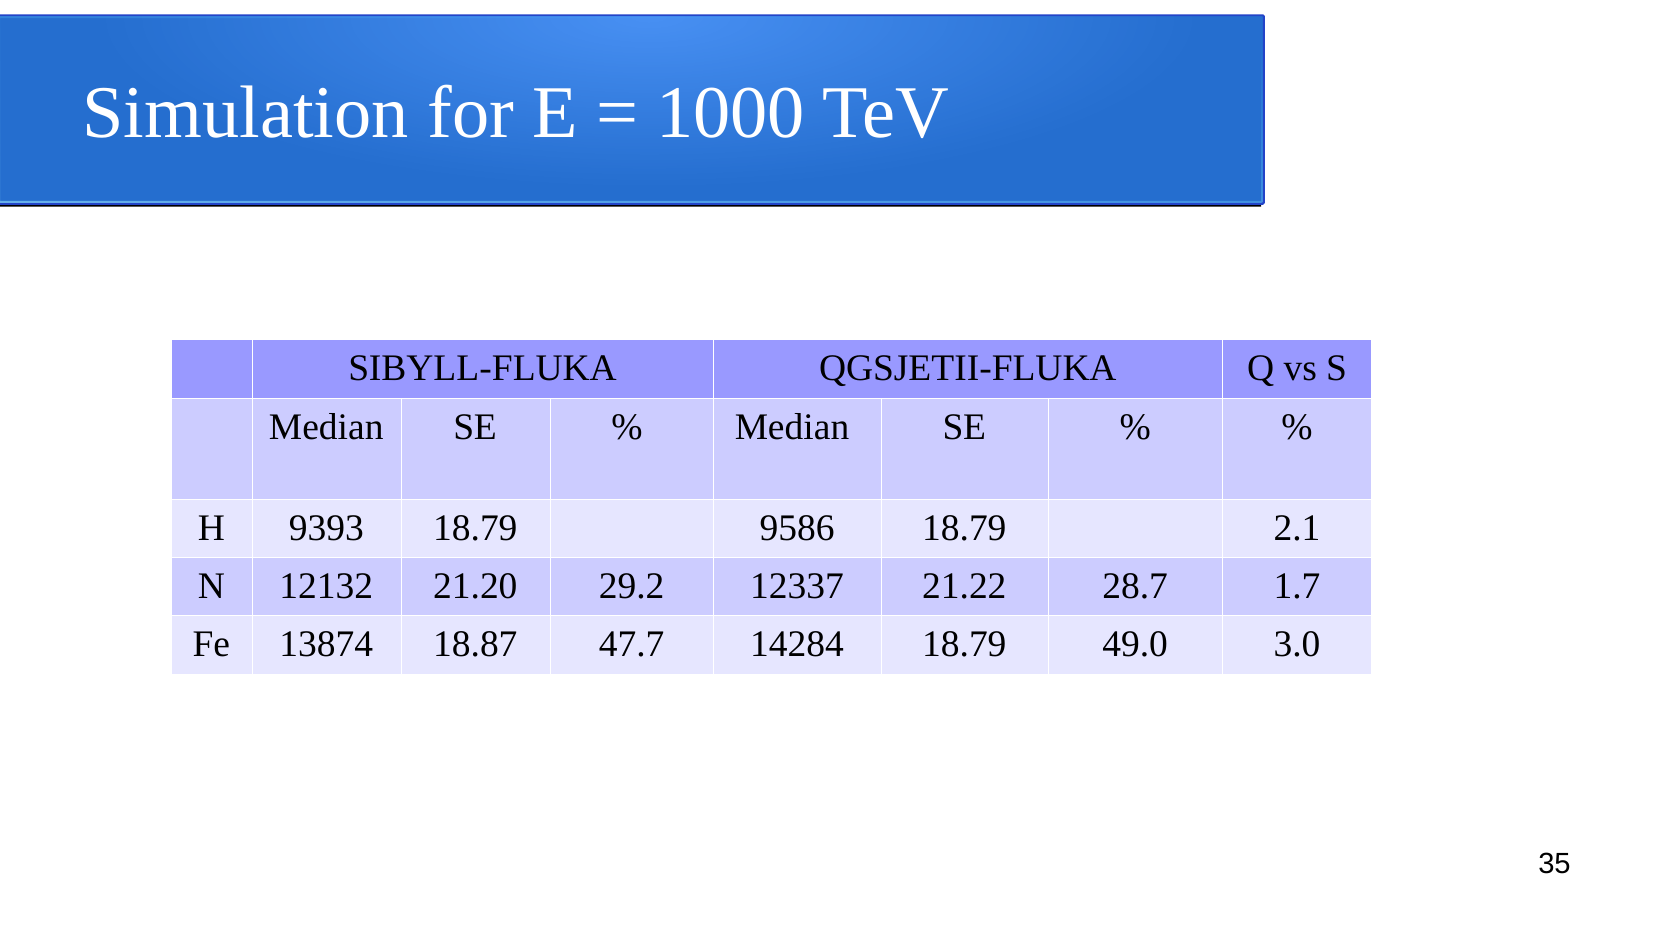

# Simulation for E = 1000 TeV
| | SIBYLL-FLUKA | | | QGSJETII-FLUKA | | | Q vs S |
| --- | --- | --- | --- | --- | --- | --- | --- |
| | Median | SE | % | Median | SE | % | % |
| H | 9393 | 18.79 | | 9586 | 18.79 | | 2.1 |
| N | 12132 | 21.20 | 29.2 | 12337 | 21.22 | 28.7 | 1.7 |
| Fe | 13874 | 18.87 | 47.7 | 14284 | 18.79 | 49.0 | 3.0 |